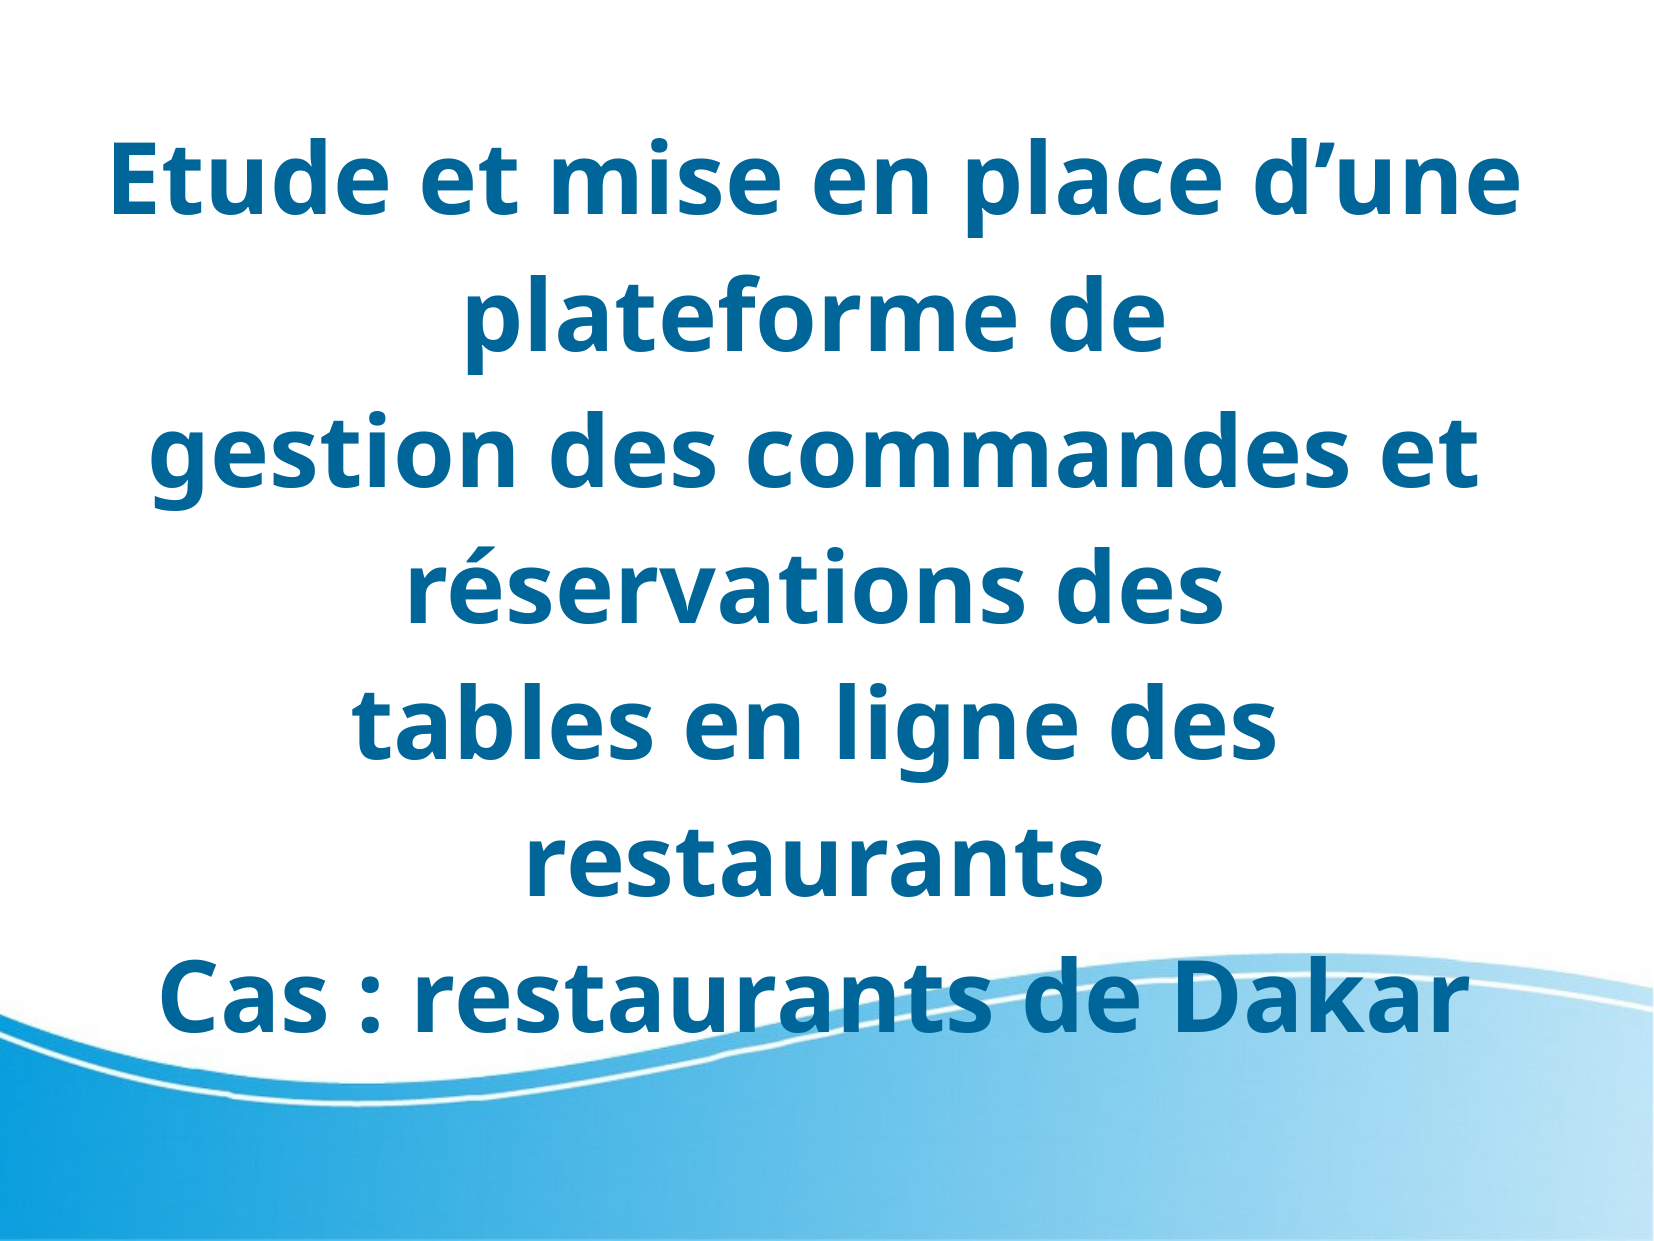

# Etude et mise en place d’une plateforme de gestion des commandes et réservations des tables en ligne des restaurants Cas : restaurants de Dakar